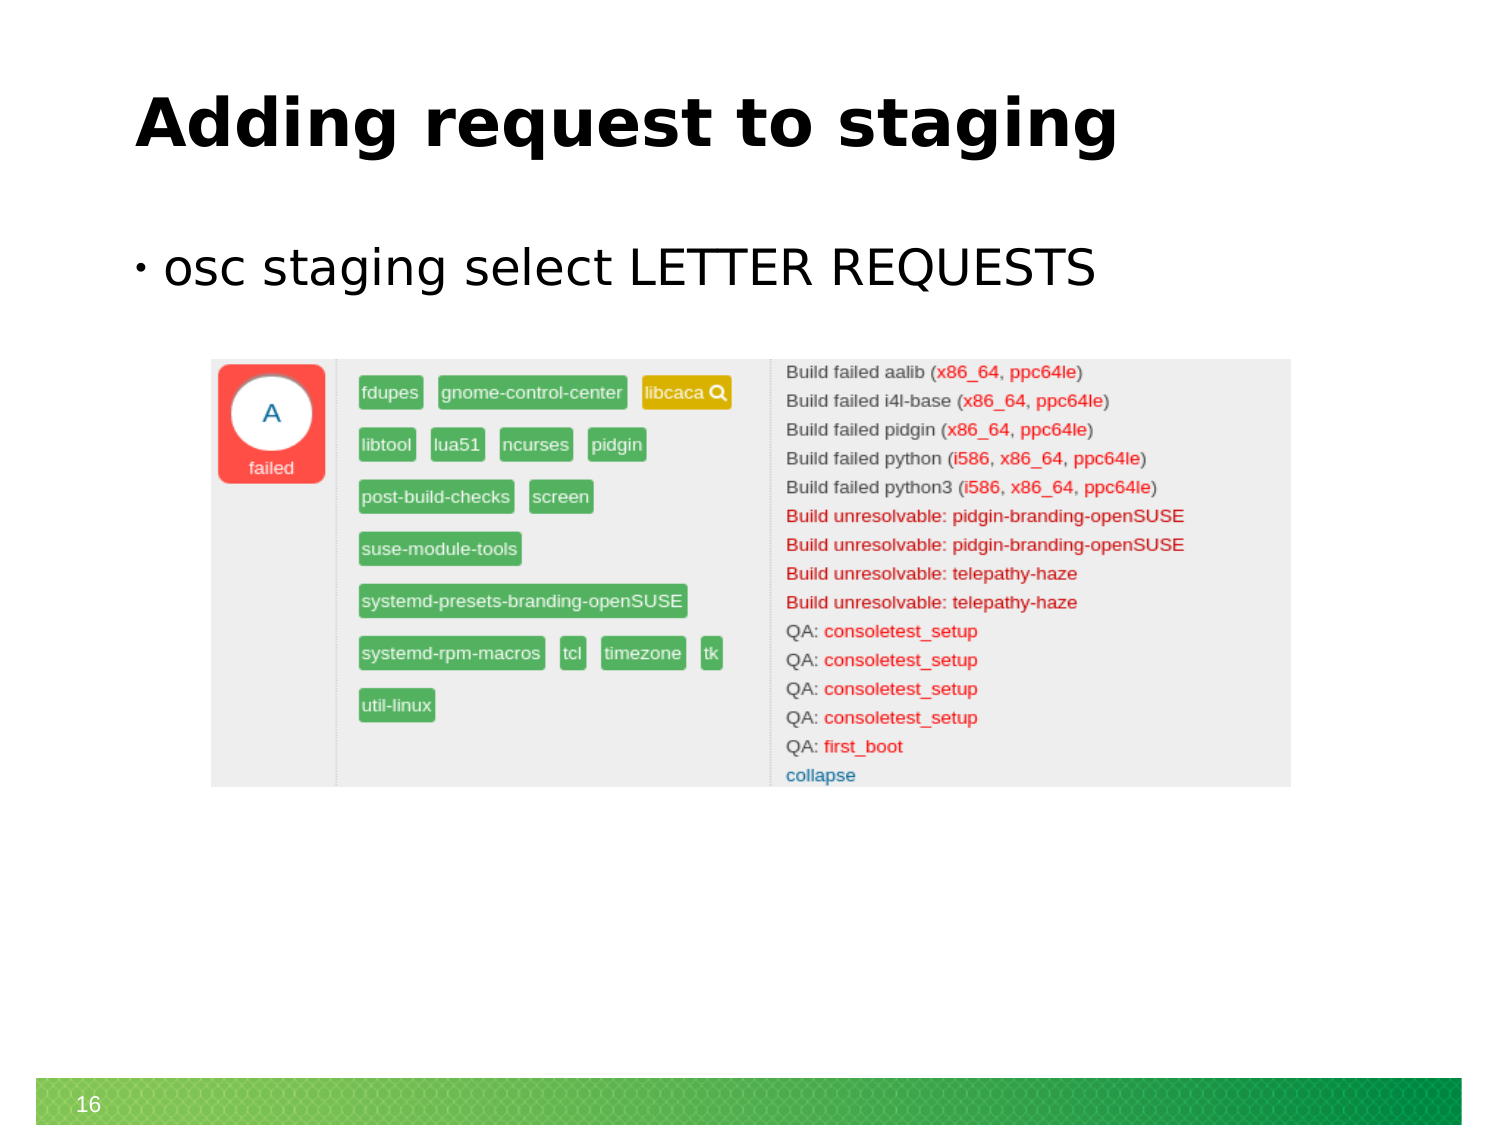

# Adding request to staging
osc staging select LETTER REQUESTS